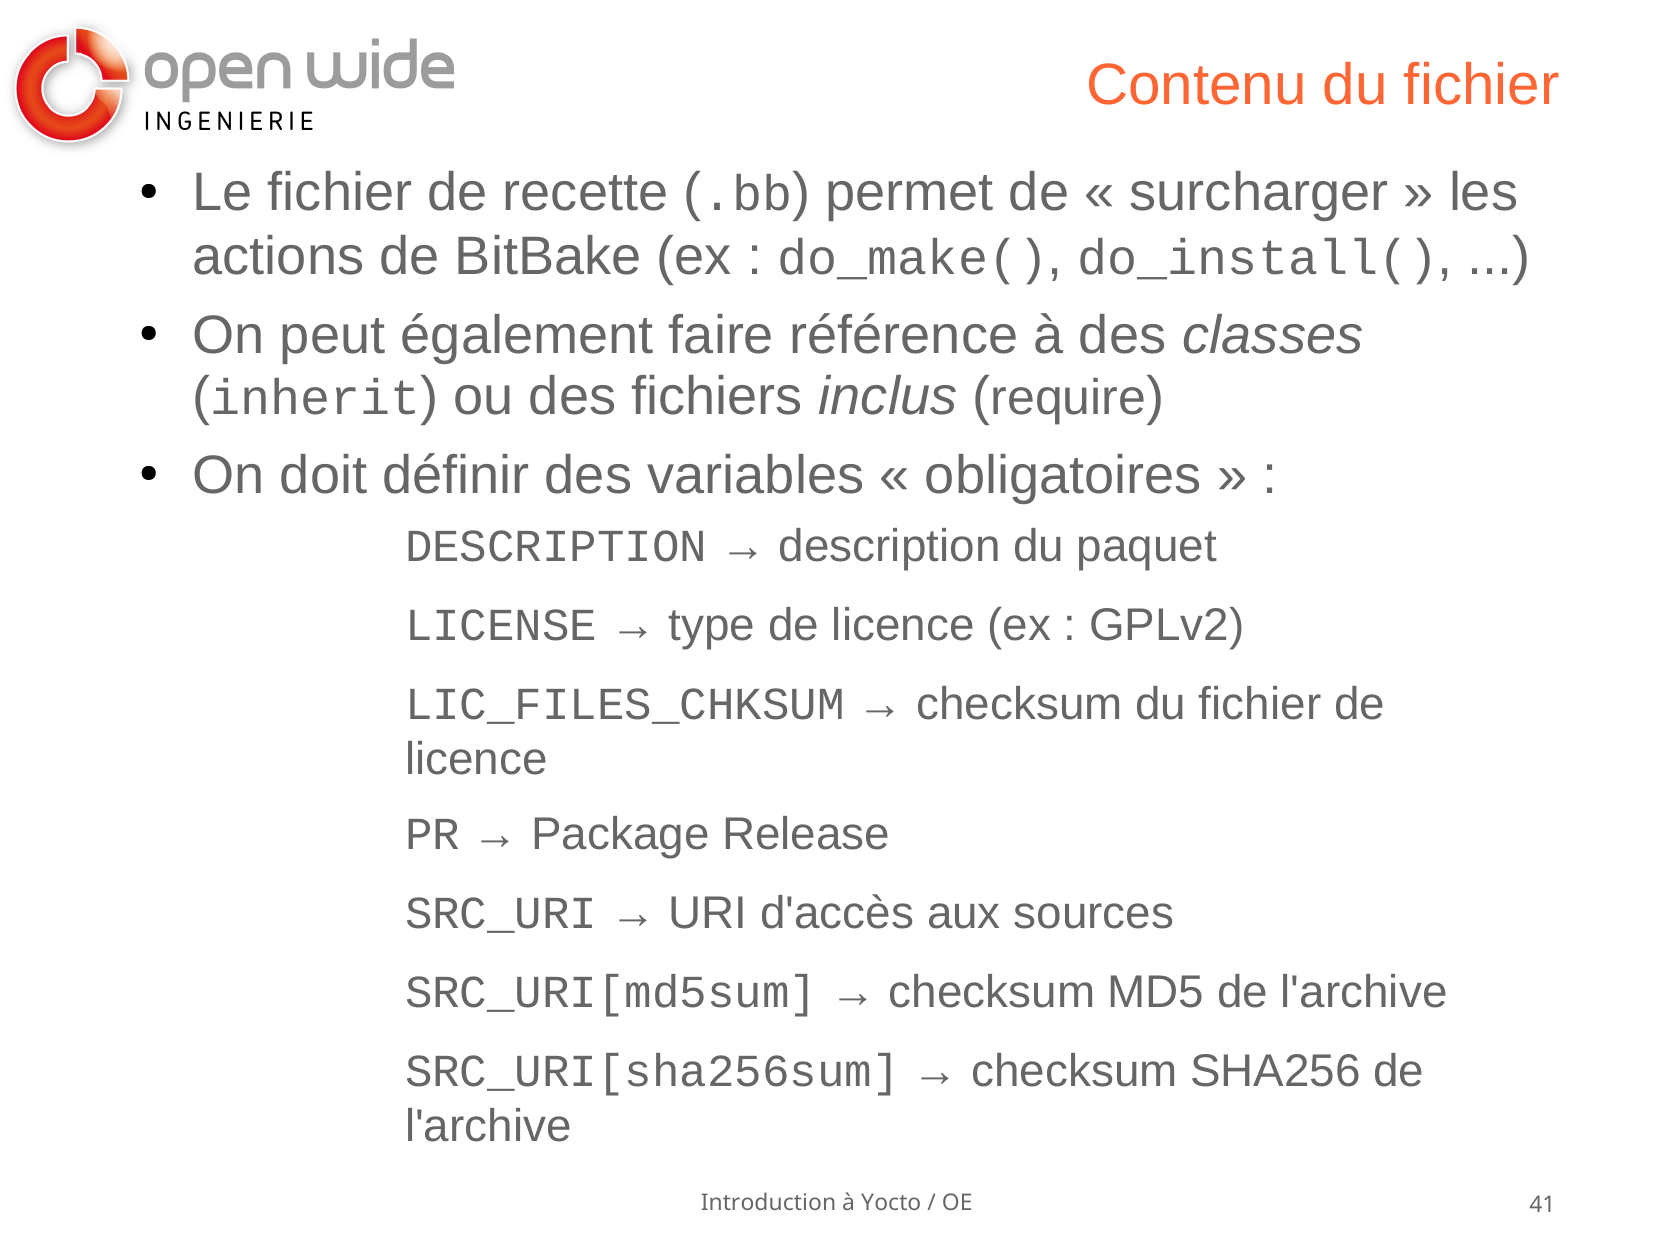

# Contenu du fichier
Le fichier de recette (.bb) permet de « surcharger » les actions de BitBake (ex : do_make(), do_install(), ...)
On peut également faire référence à des classes (inherit) ou des fichiers inclus (require)
On doit définir des variables « obligatoires » :
DESCRIPTION → description du paquet
LICENSE → type de licence (ex : GPLv2)
LIC_FILES_CHKSUM → checksum du fichier de licence
PR → Package Release
SRC_URI → URI d'accès aux sources
SRC_URI[md5sum] → checksum MD5 de l'archive
SRC_URI[sha256sum] → checksum SHA256 de l'archive